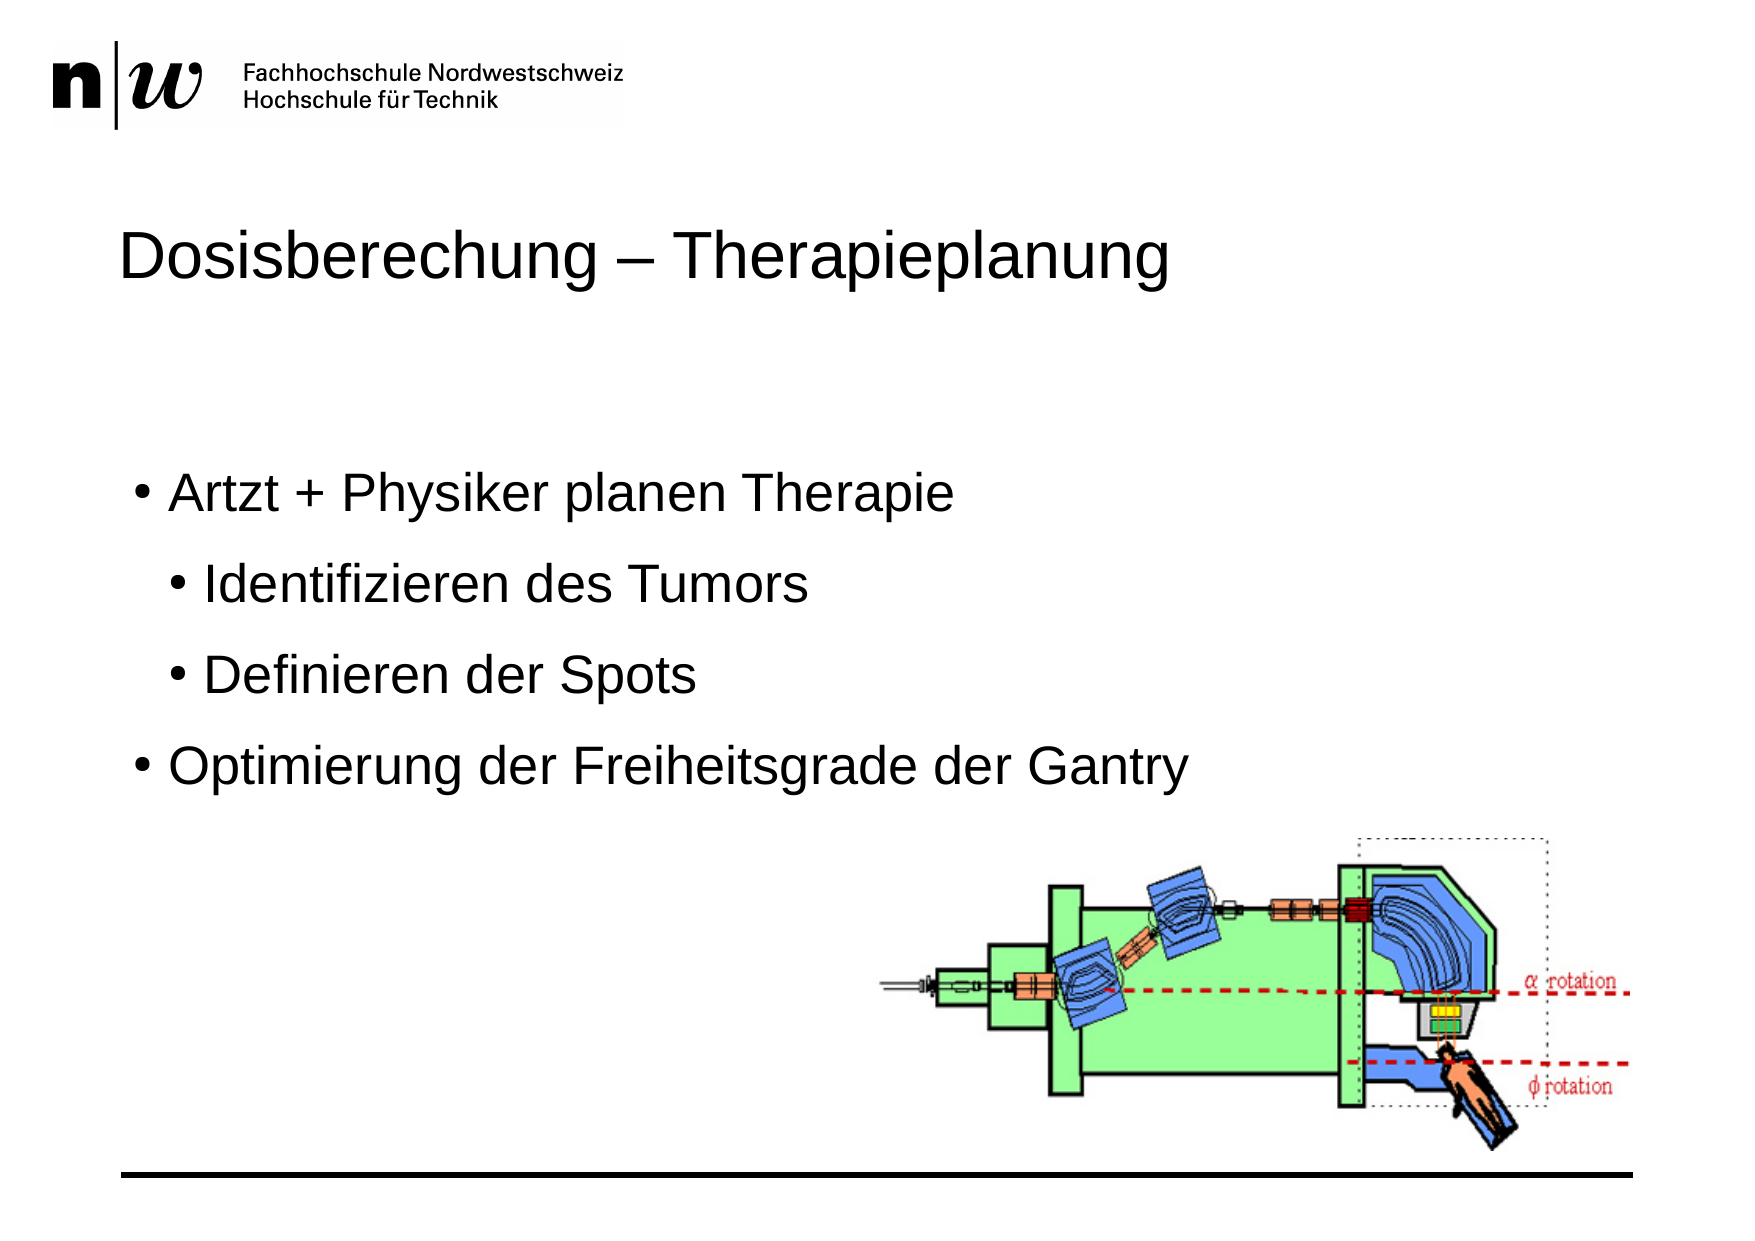

Dosisberechung – Therapieplanung
Artzt + Physiker planen Therapie
Identifizieren des Tumors
Definieren der Spots
Optimierung der Freiheitsgrade der Gantry